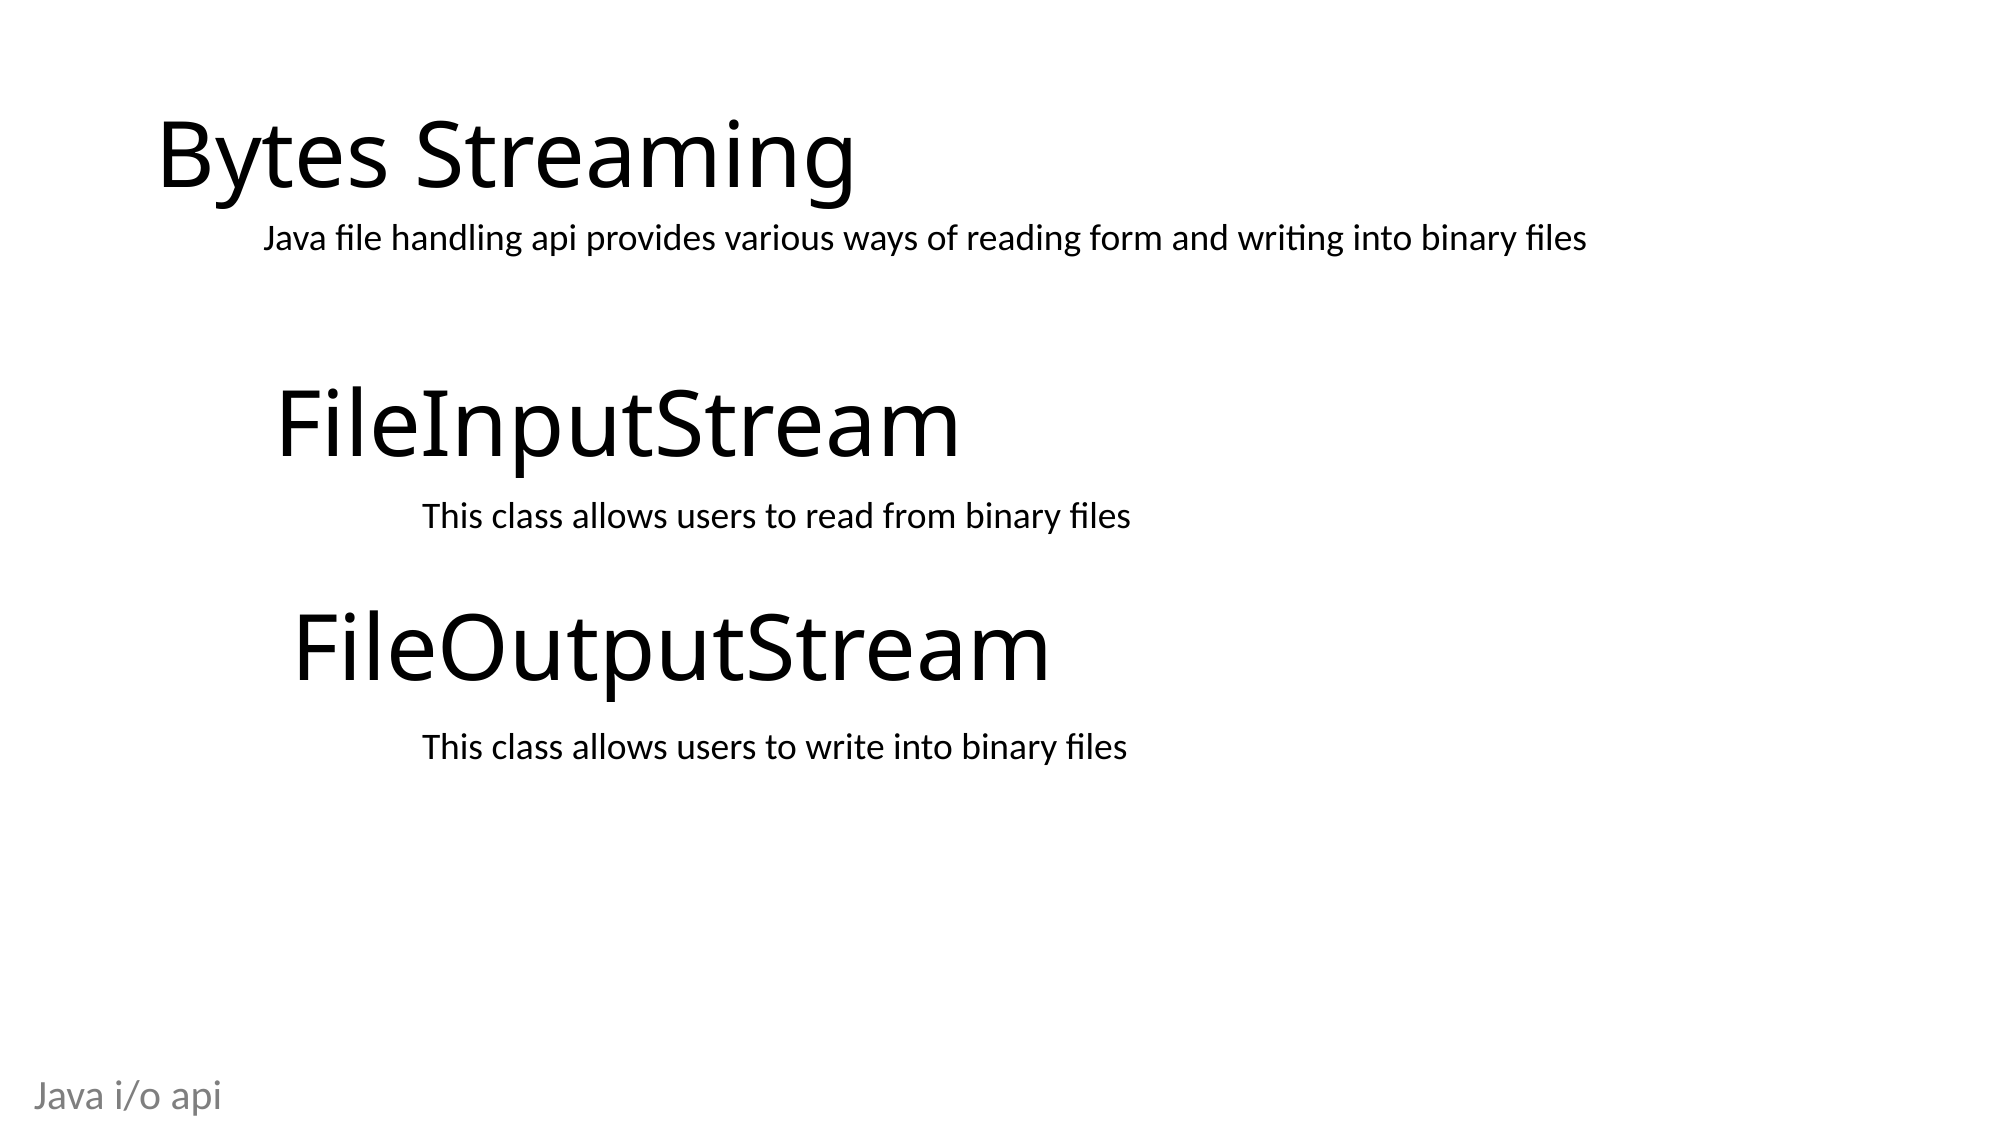

Bytes Streaming
Java file handling api provides various ways of reading form and writing into binary files
# FileInputStream
This class allows users to read from binary files
FileOutputStream
This class allows users to write into binary files
Java i/o api